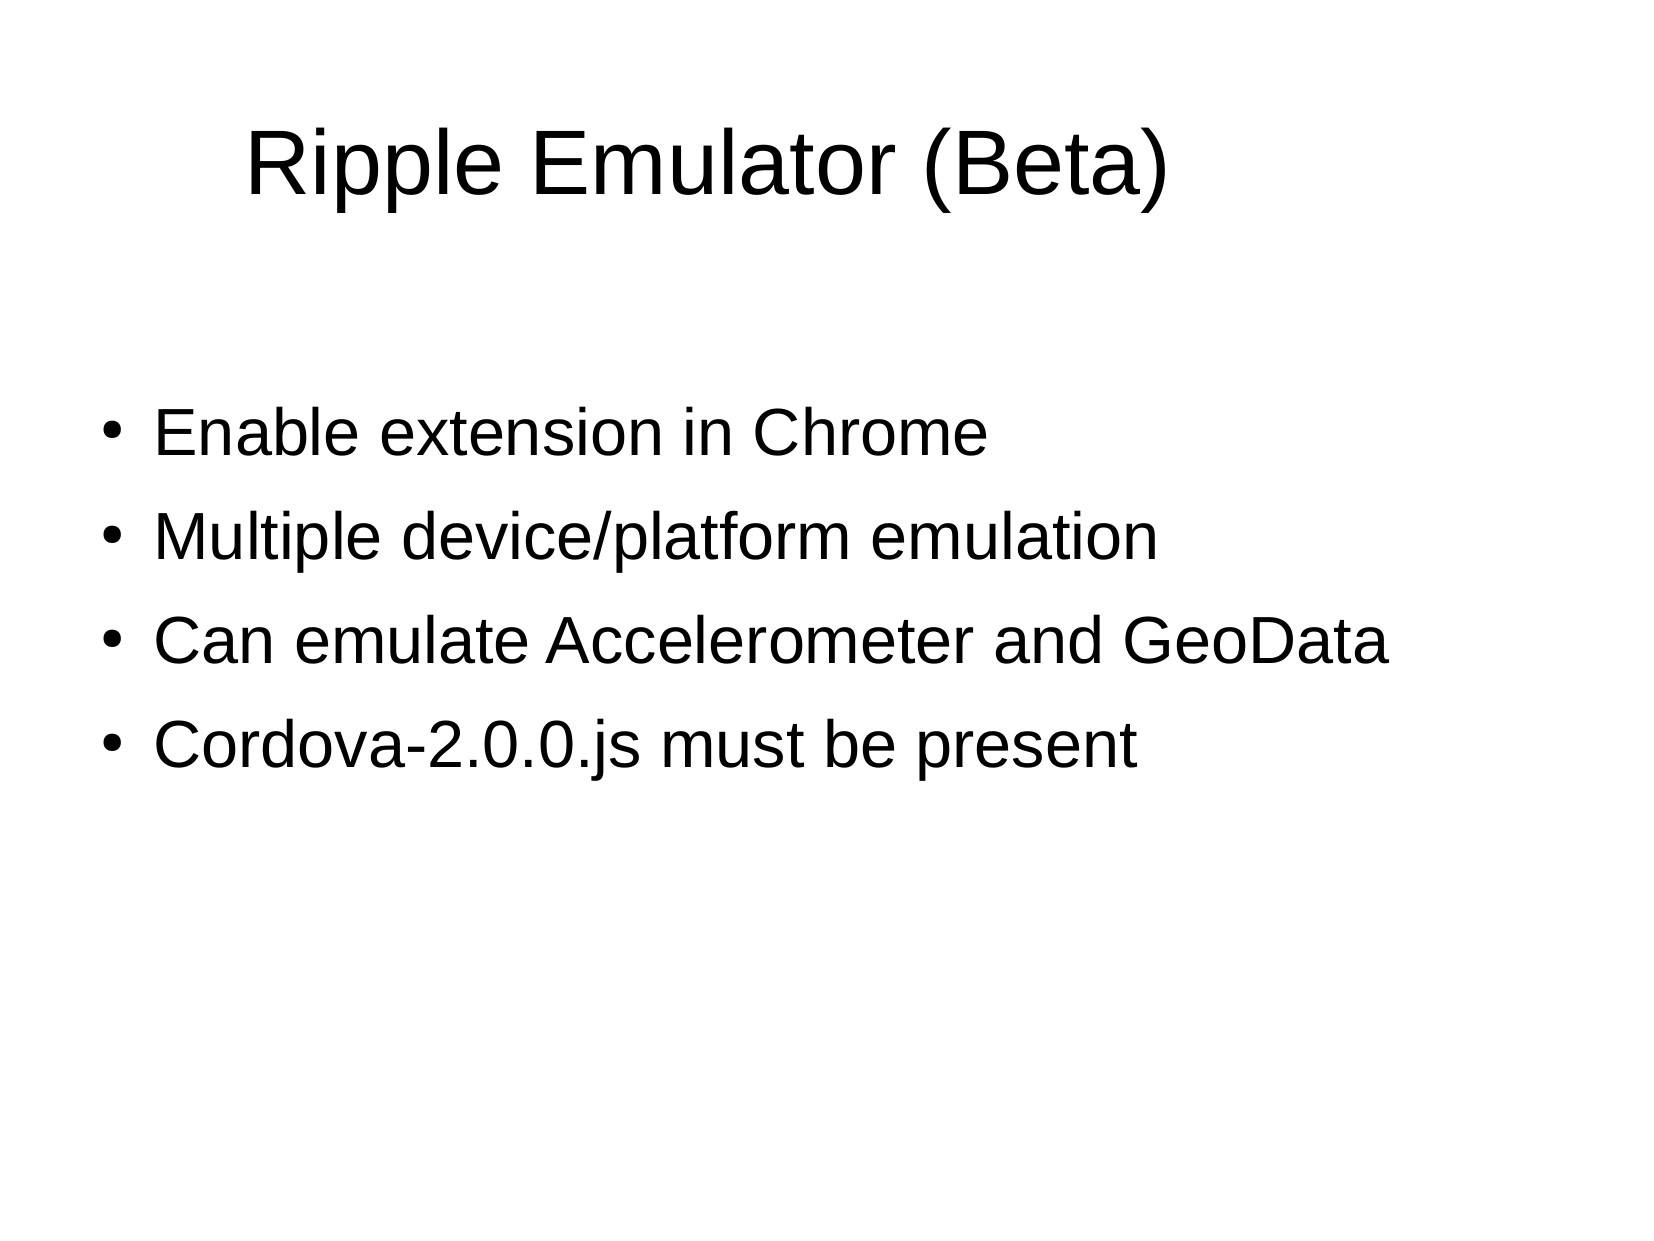

# Ripple Emulator (Beta)
Enable extension in Chrome
Multiple device/platform emulation
Can emulate Accelerometer and GeoData
Cordova-2.0.0.js must be present